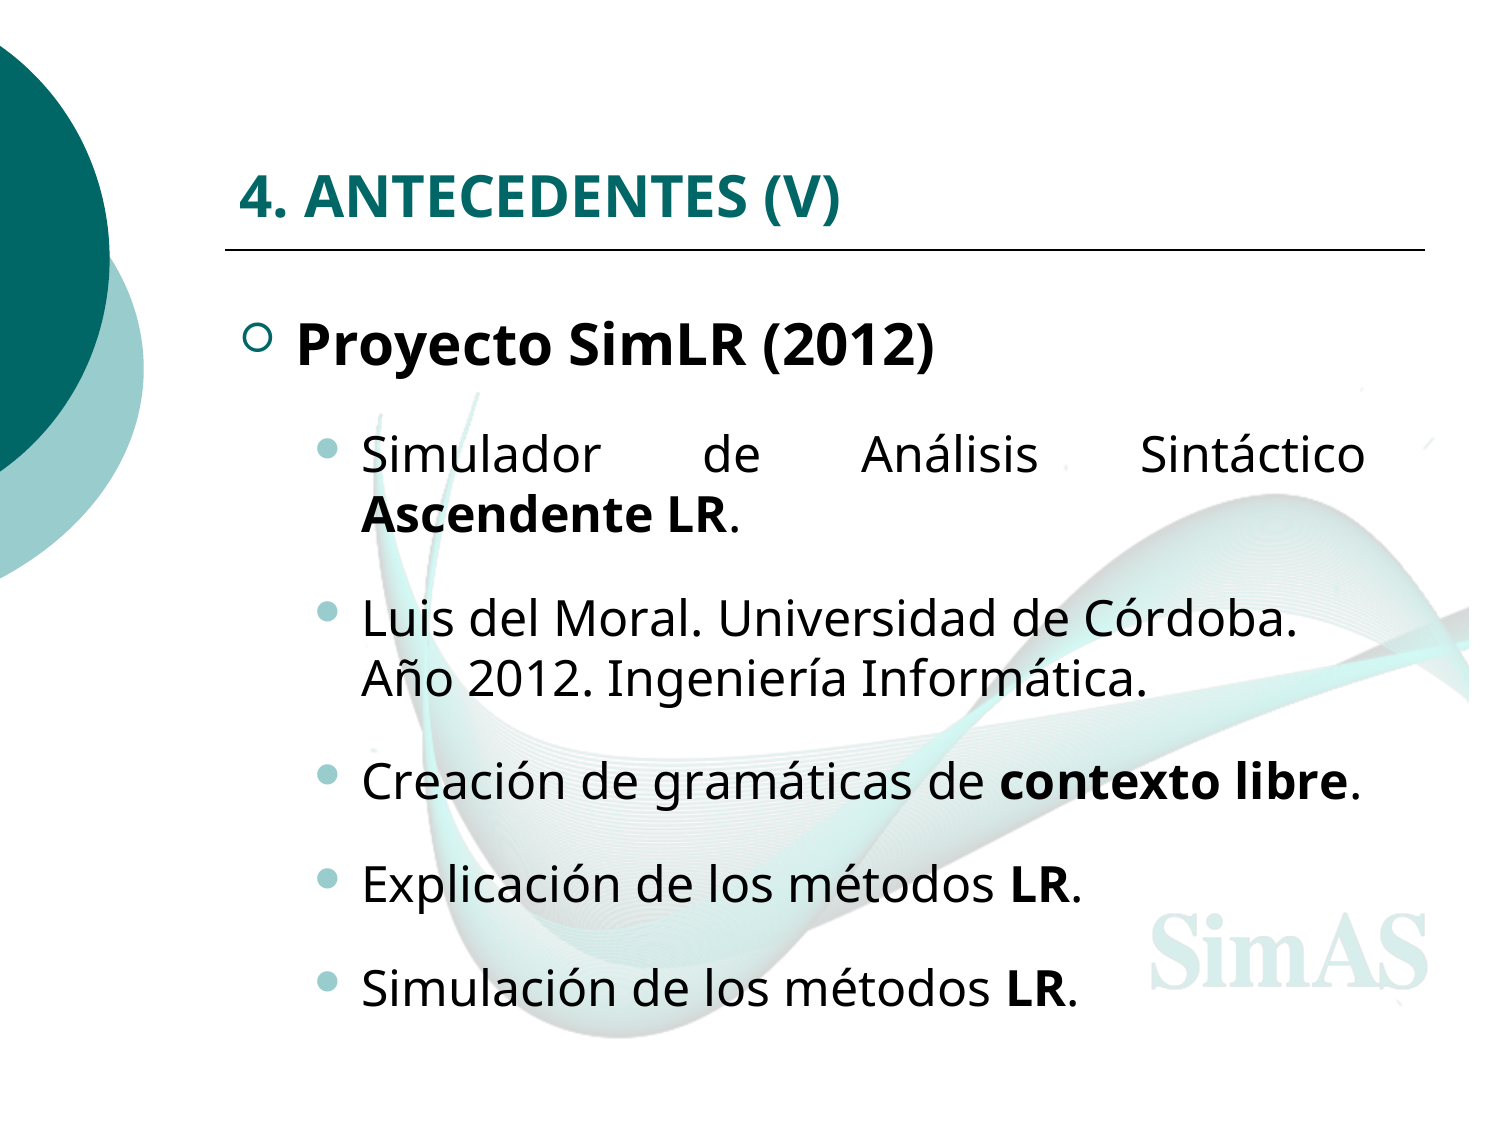

# 4. ANTECEDENTES (V)
Proyecto SimLR (2012)
Simulador de Análisis Sintáctico Ascendente LR.
Luis del Moral. Universidad de Córdoba. Año 2012. Ingeniería Informática.
Creación de gramáticas de contexto libre.
Explicación de los métodos LR.
Simulación de los métodos LR.